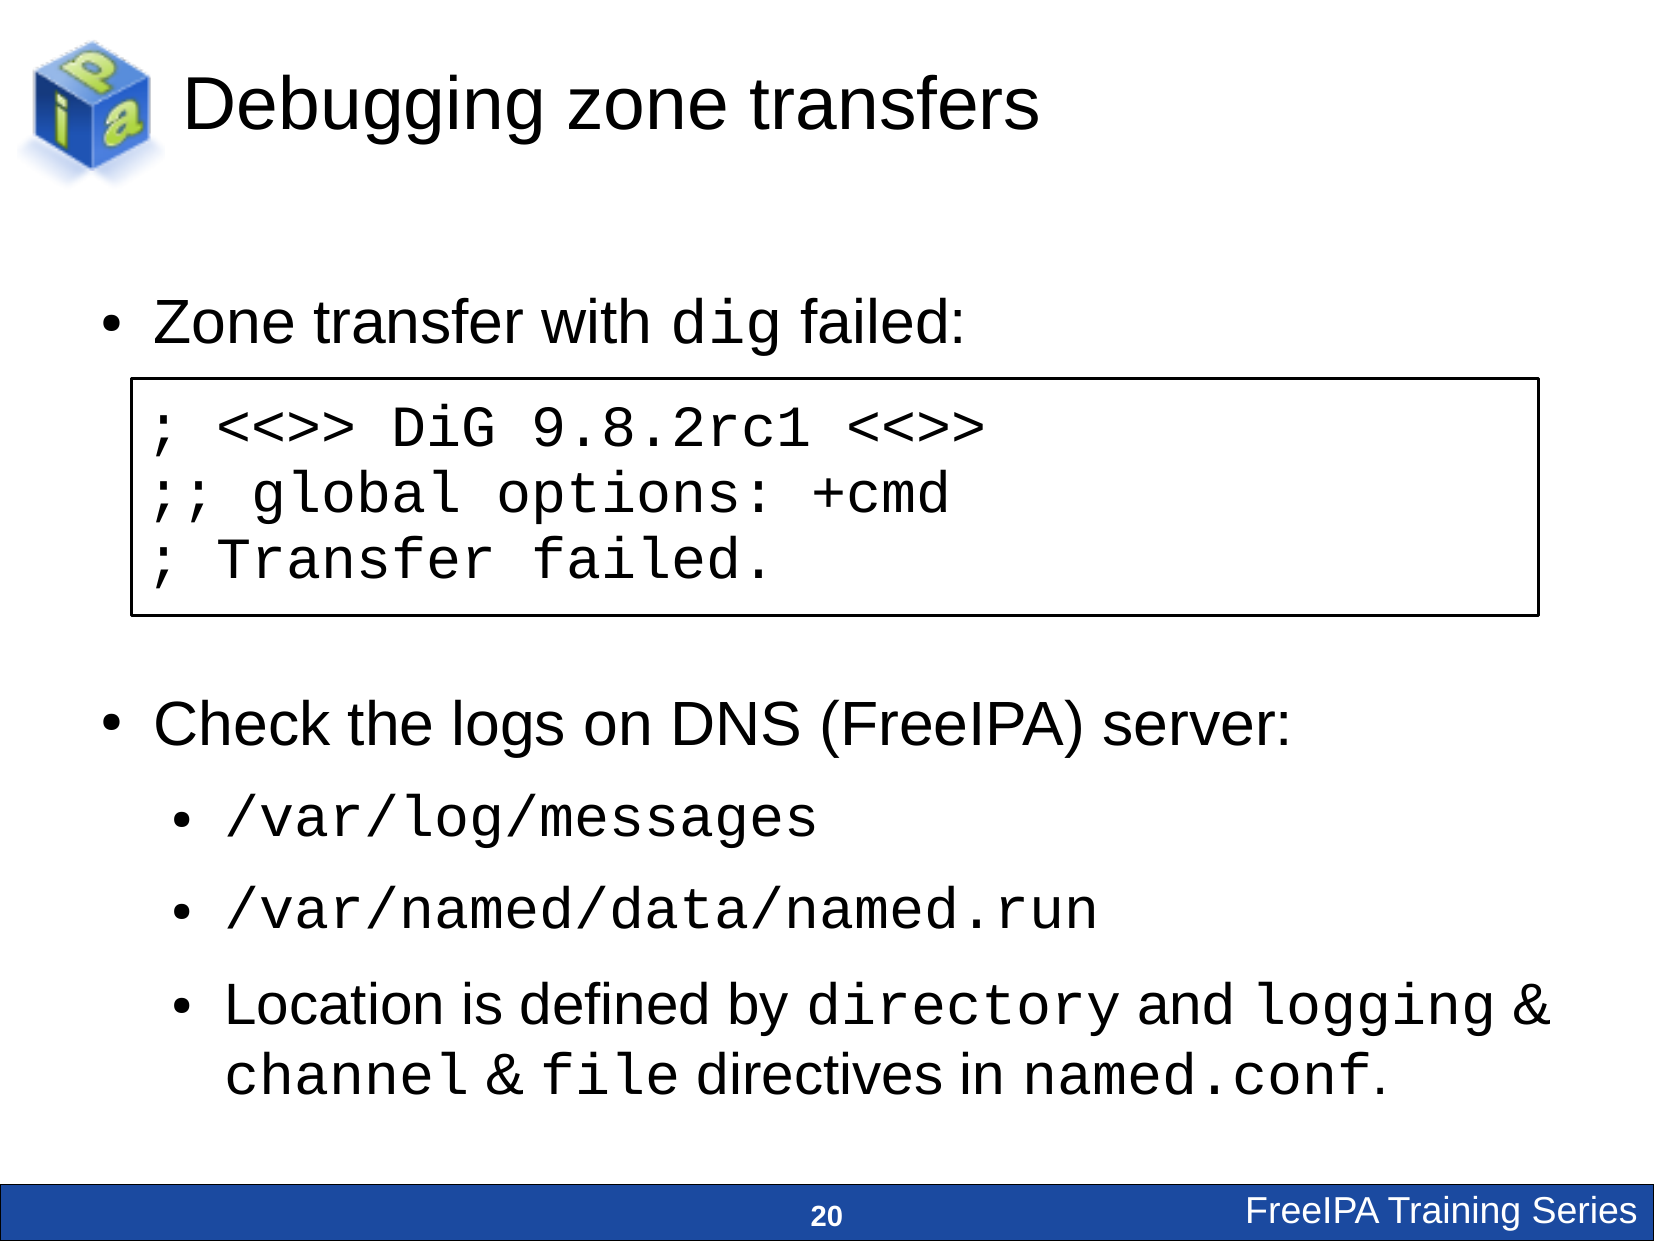

# Debugging zone transfers
Zone transfer with dig failed:
Check the logs on DNS (FreeIPA) server:
/var/log/messages
/var/named/data/named.run
Location is defined by directory and logging & channel & file directives in named.conf.
; <<>> DiG 9.8.2rc1 <<>>
;; global options: +cmd
; Transfer failed.
20